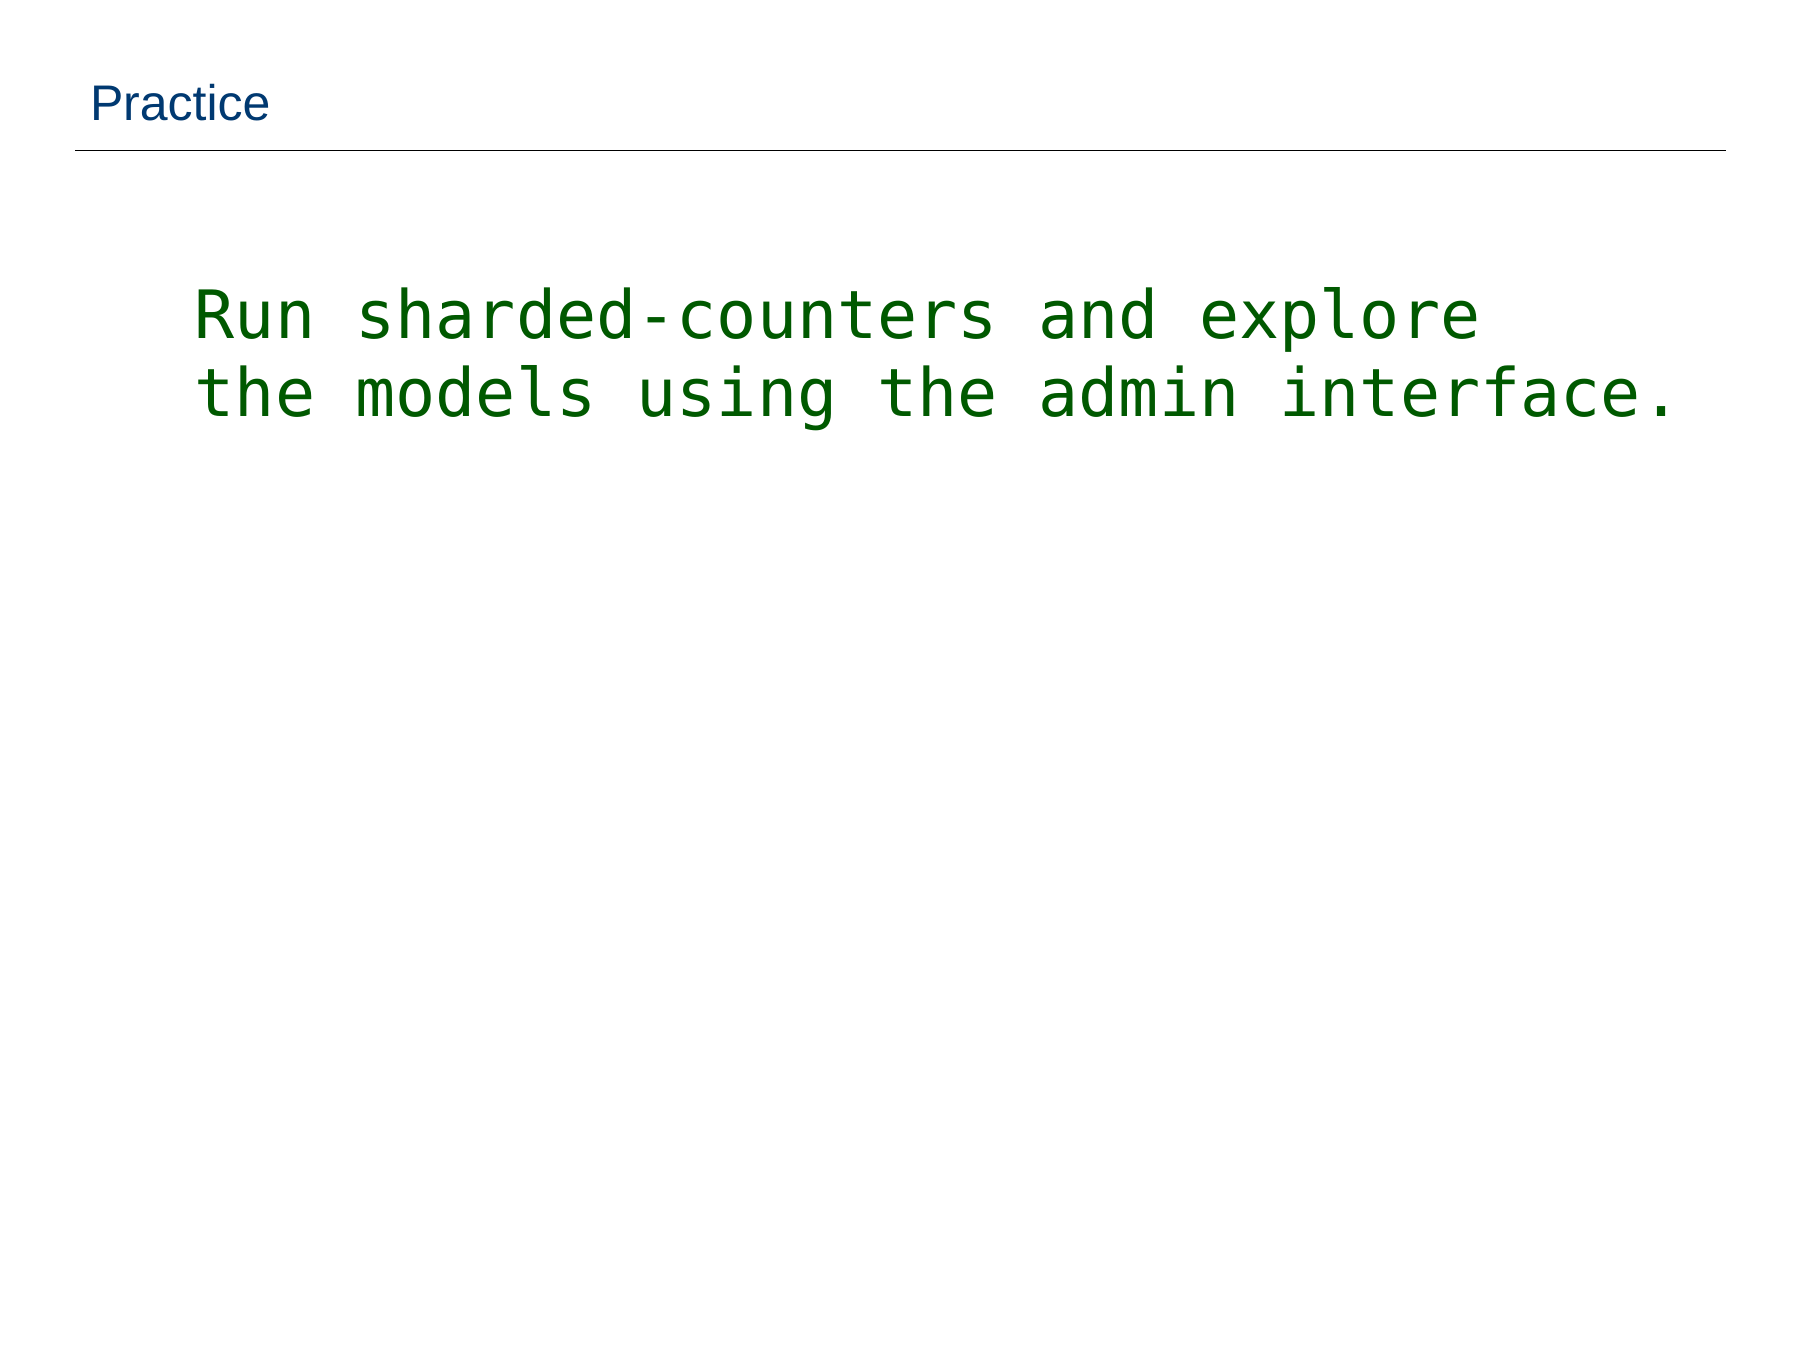

# Practice
Run sharded-counters and explore
the models using the admin interface.